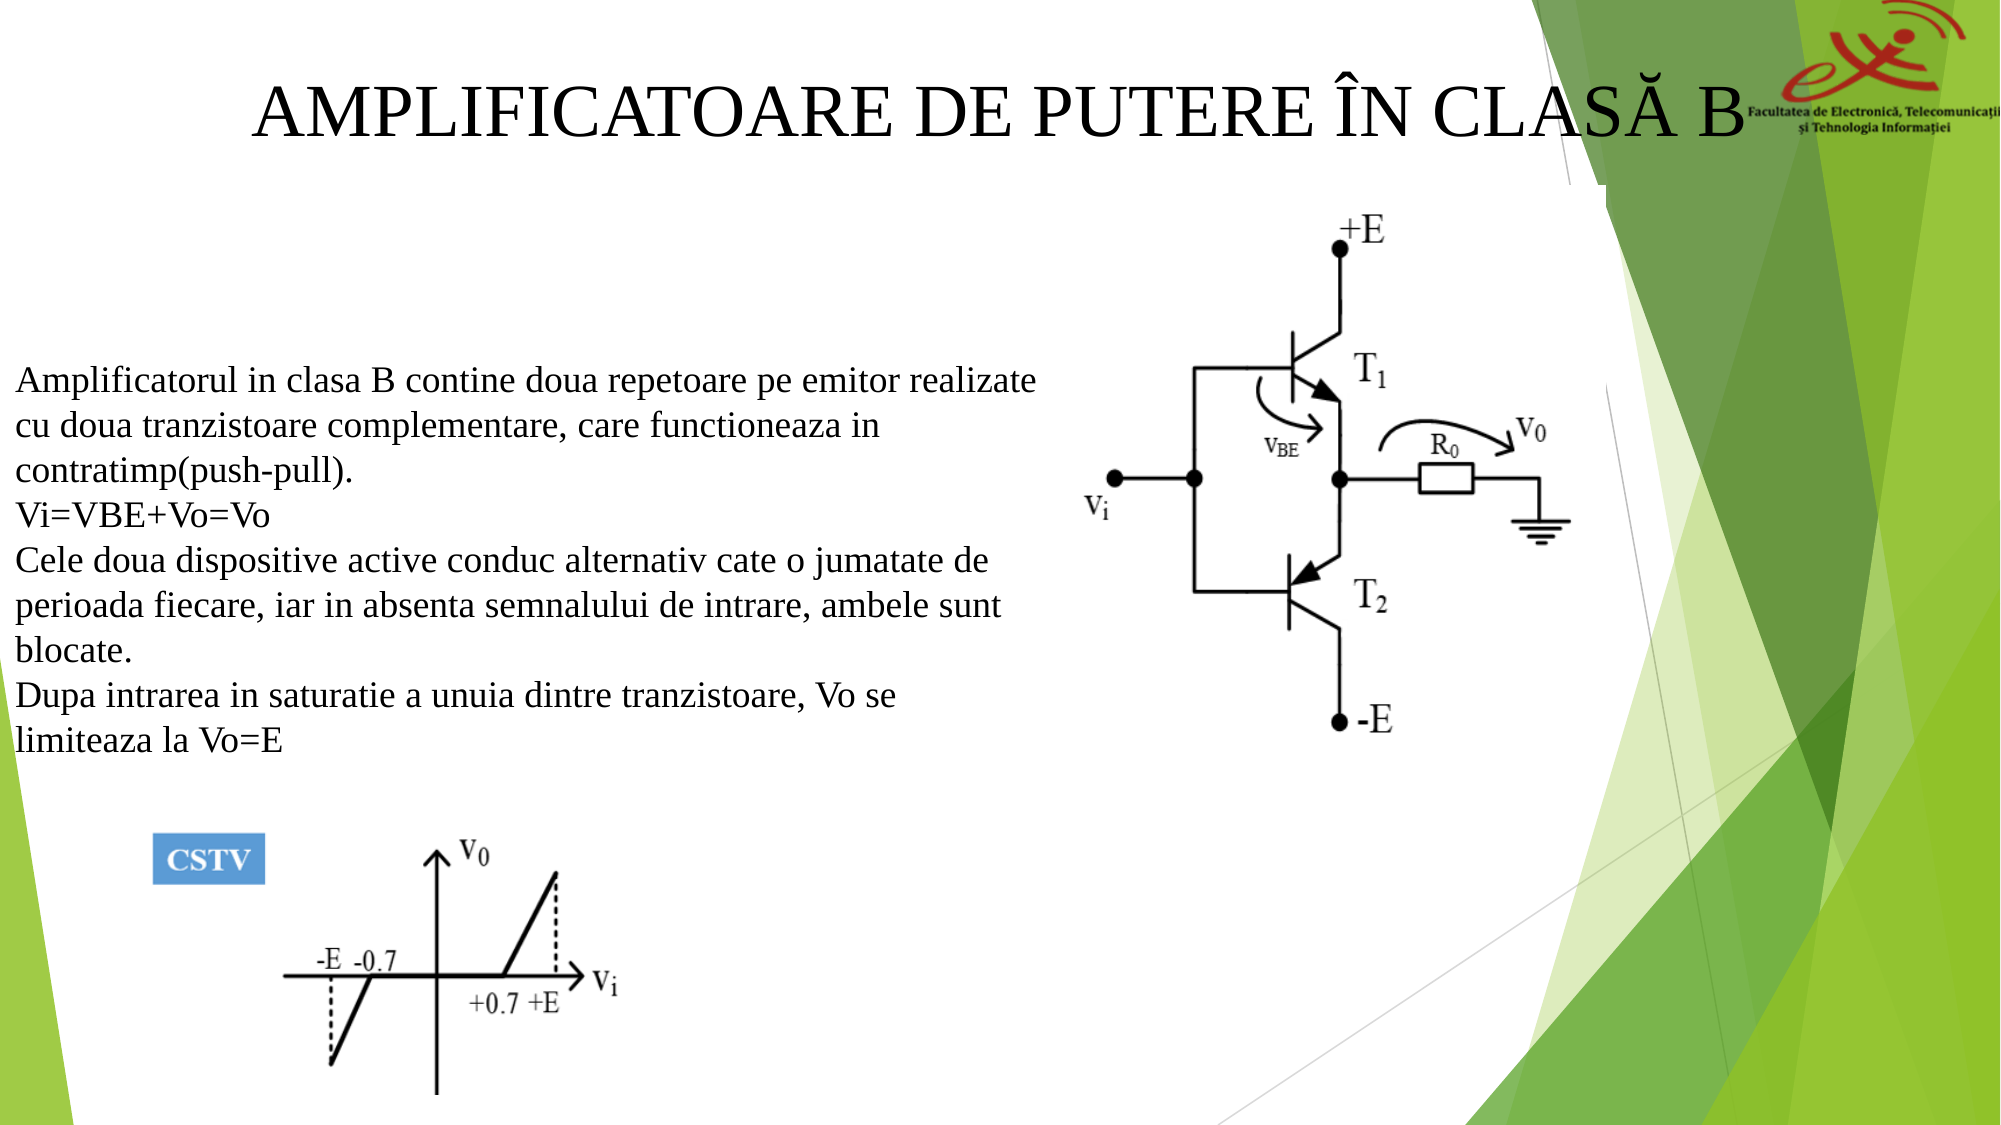

# AMPLIFICATOARE DE PUTERE ÎN CLASĂ B
Amplificatorul in clasa B contine doua repetoare pe emitor realizate cu doua tranzistoare complementare, care functioneaza in contratimp(push-pull).
Vi=VBE+Vo=Vo
Cele doua dispositive active conduc alternativ cate o jumatate de perioada fiecare, iar in absenta semnalului de intrare, ambele sunt blocate.
Dupa intrarea in saturatie a unuia dintre tranzistoare, Vo se limiteaza la Vo=E